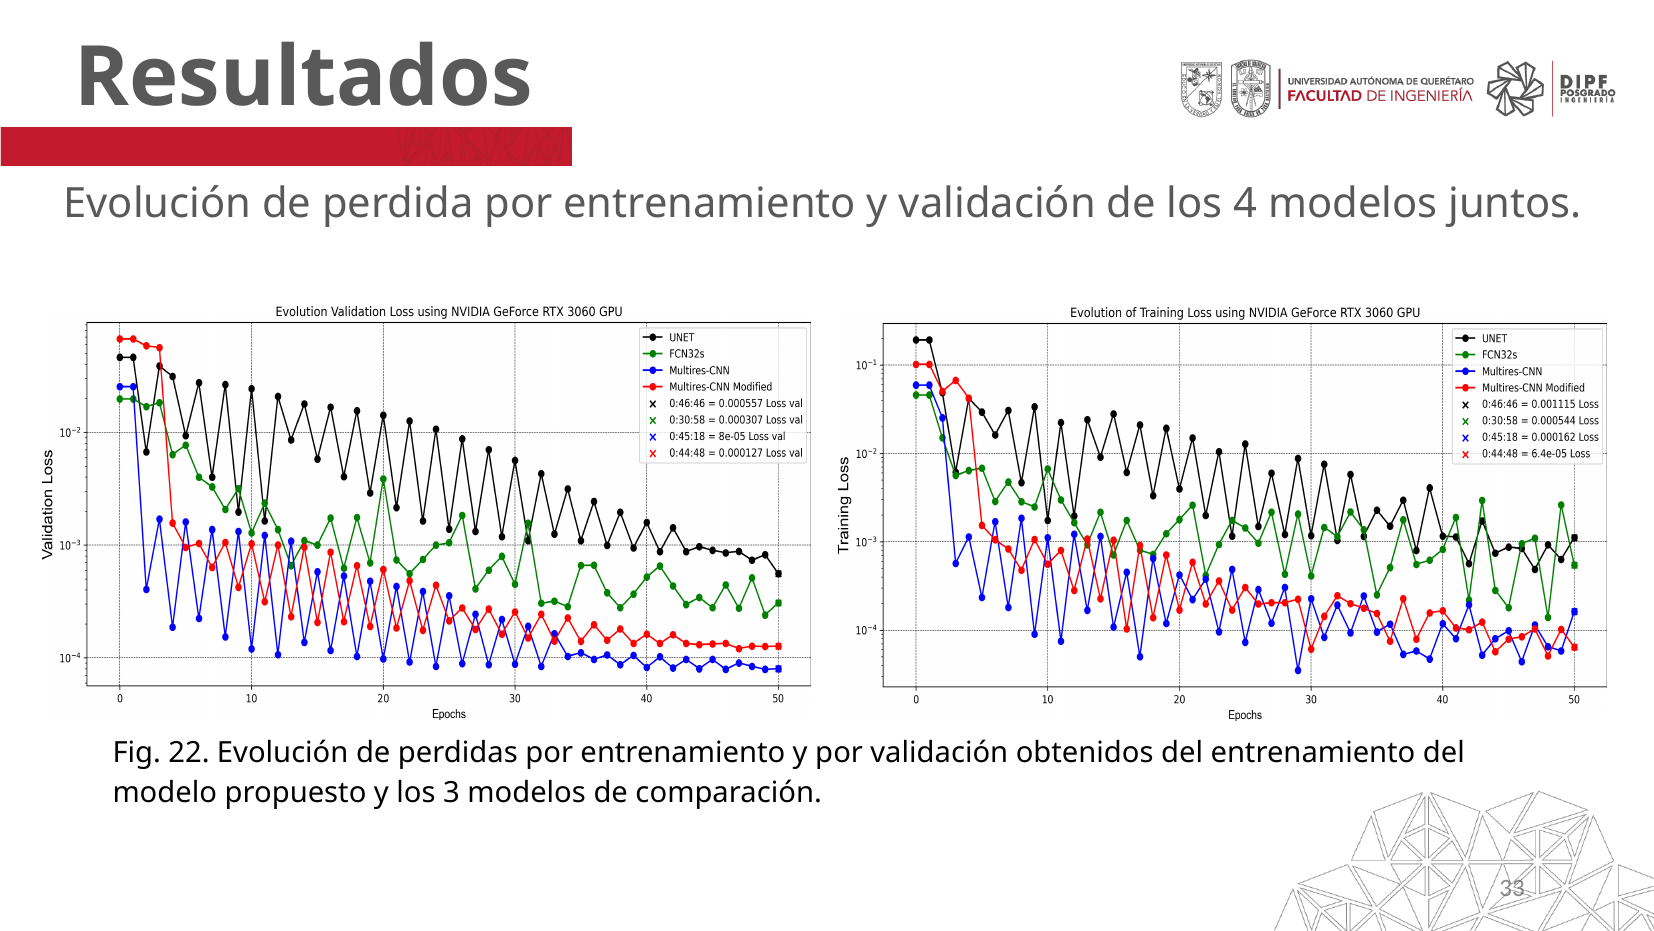

Resultados
Evolución de perdida por entrenamiento y validación de los 4 modelos juntos.
Fig. 22. Evolución de perdidas por entrenamiento y por validación obtenidos del entrenamiento del modelo propuesto y los 3 modelos de comparación.
33